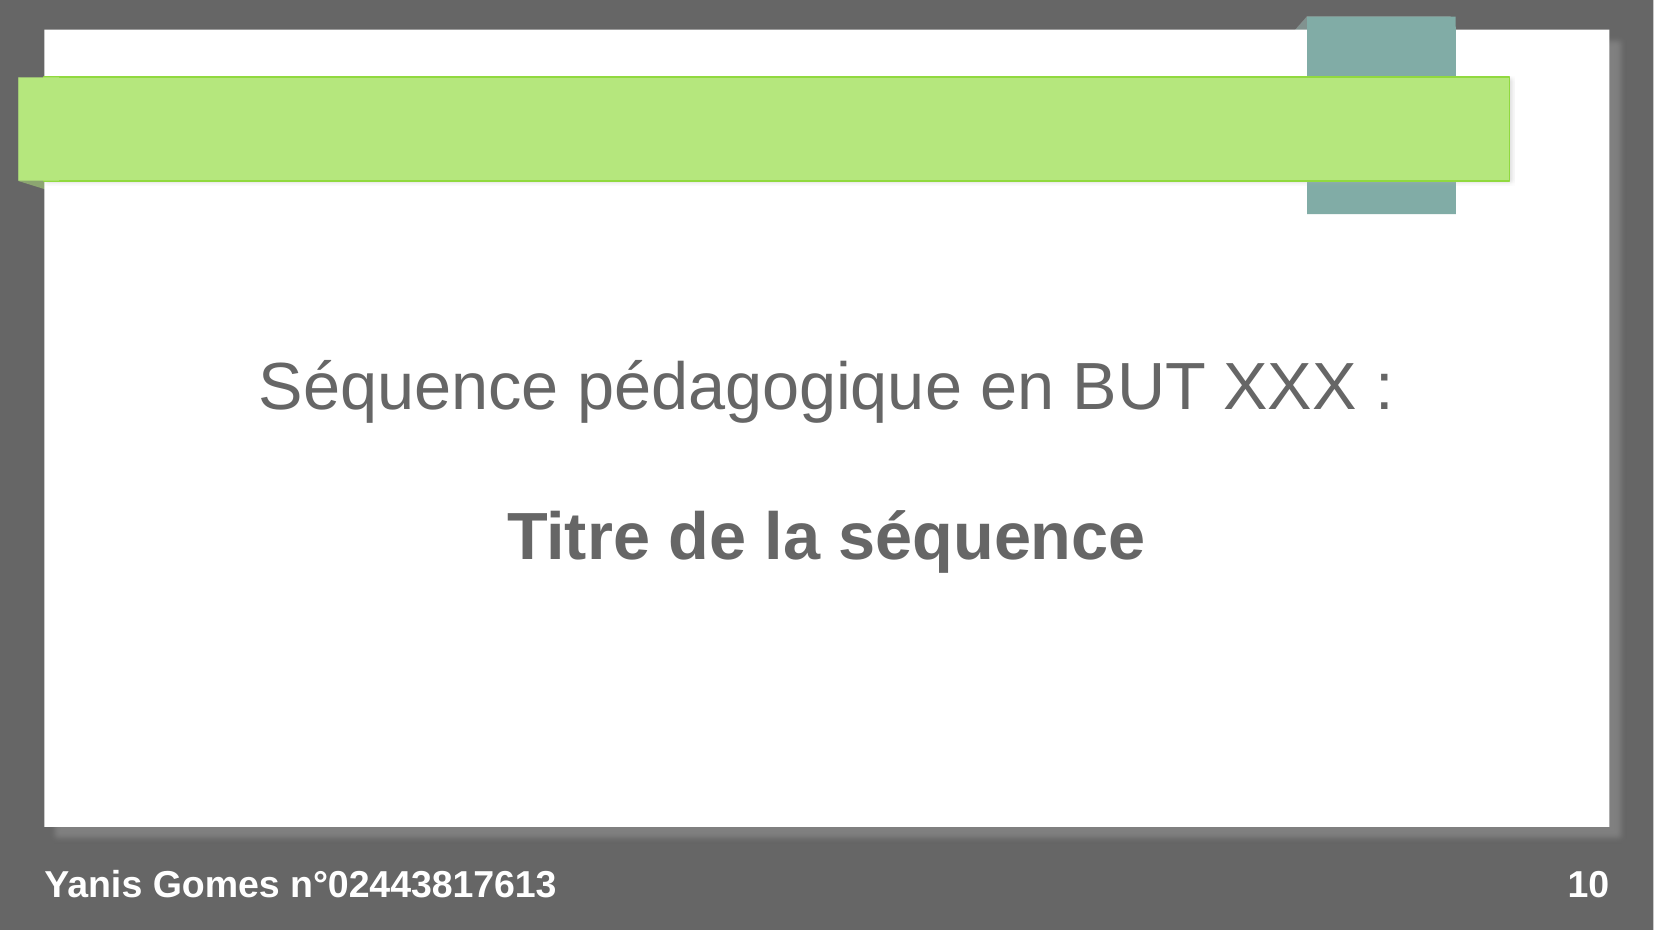

# Séquence pédagogique en BUT XXX :
Titre de la séquence
Yanis Gomes n°02443817613